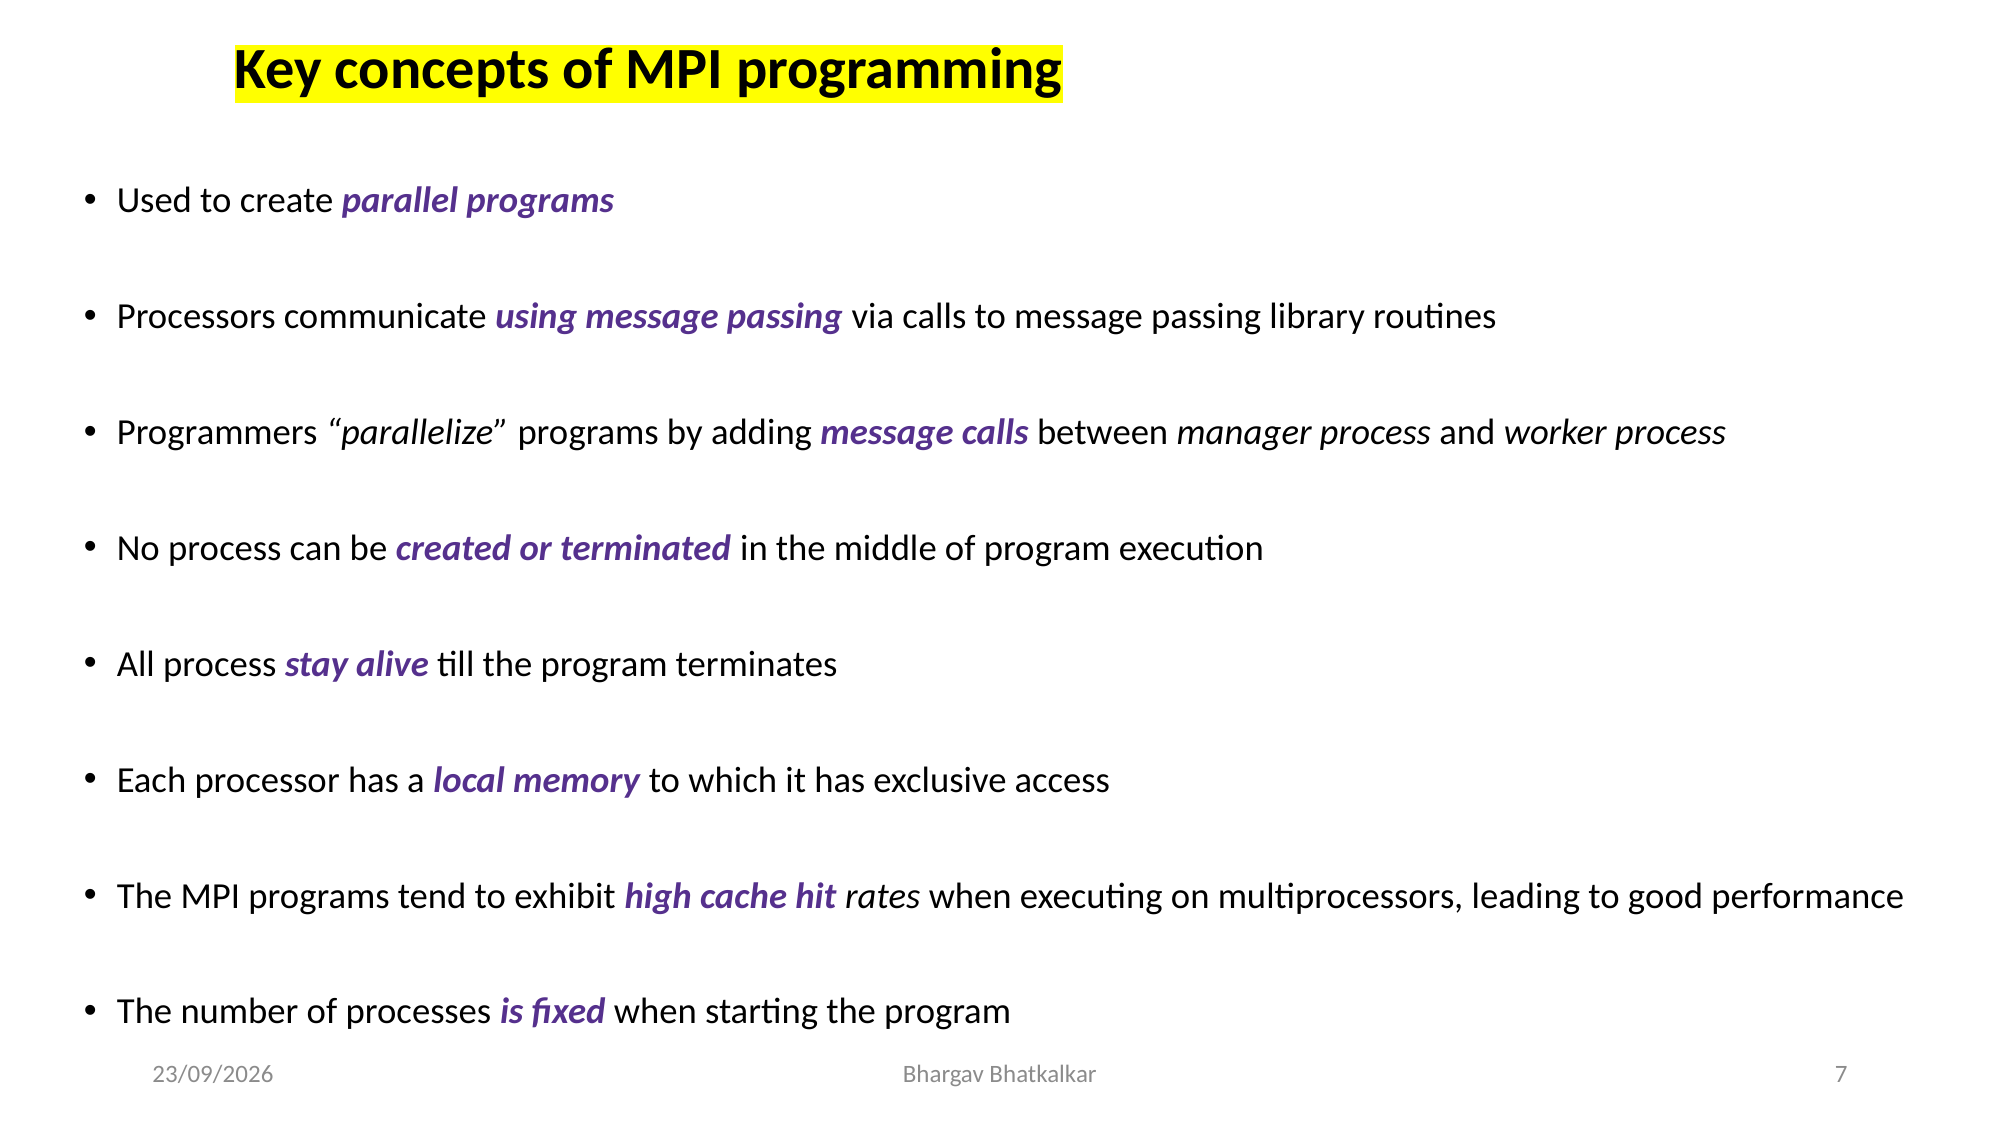

Key concepts of MPI programming
# Used to create parallel programs
Processors communicate using message passing via calls to message passing library routines
Programmers “parallelize” programs by adding message calls between manager process and worker process
No process can be created or terminated in the middle of program execution
All process stay alive till the program terminates
Each processor has a local memory to which it has exclusive access
The MPI programs tend to exhibit high cache hit rates when executing on multiprocessors, leading to good performance
The number of processes is fixed when starting the program
Bhargav Bhatkalkar
7